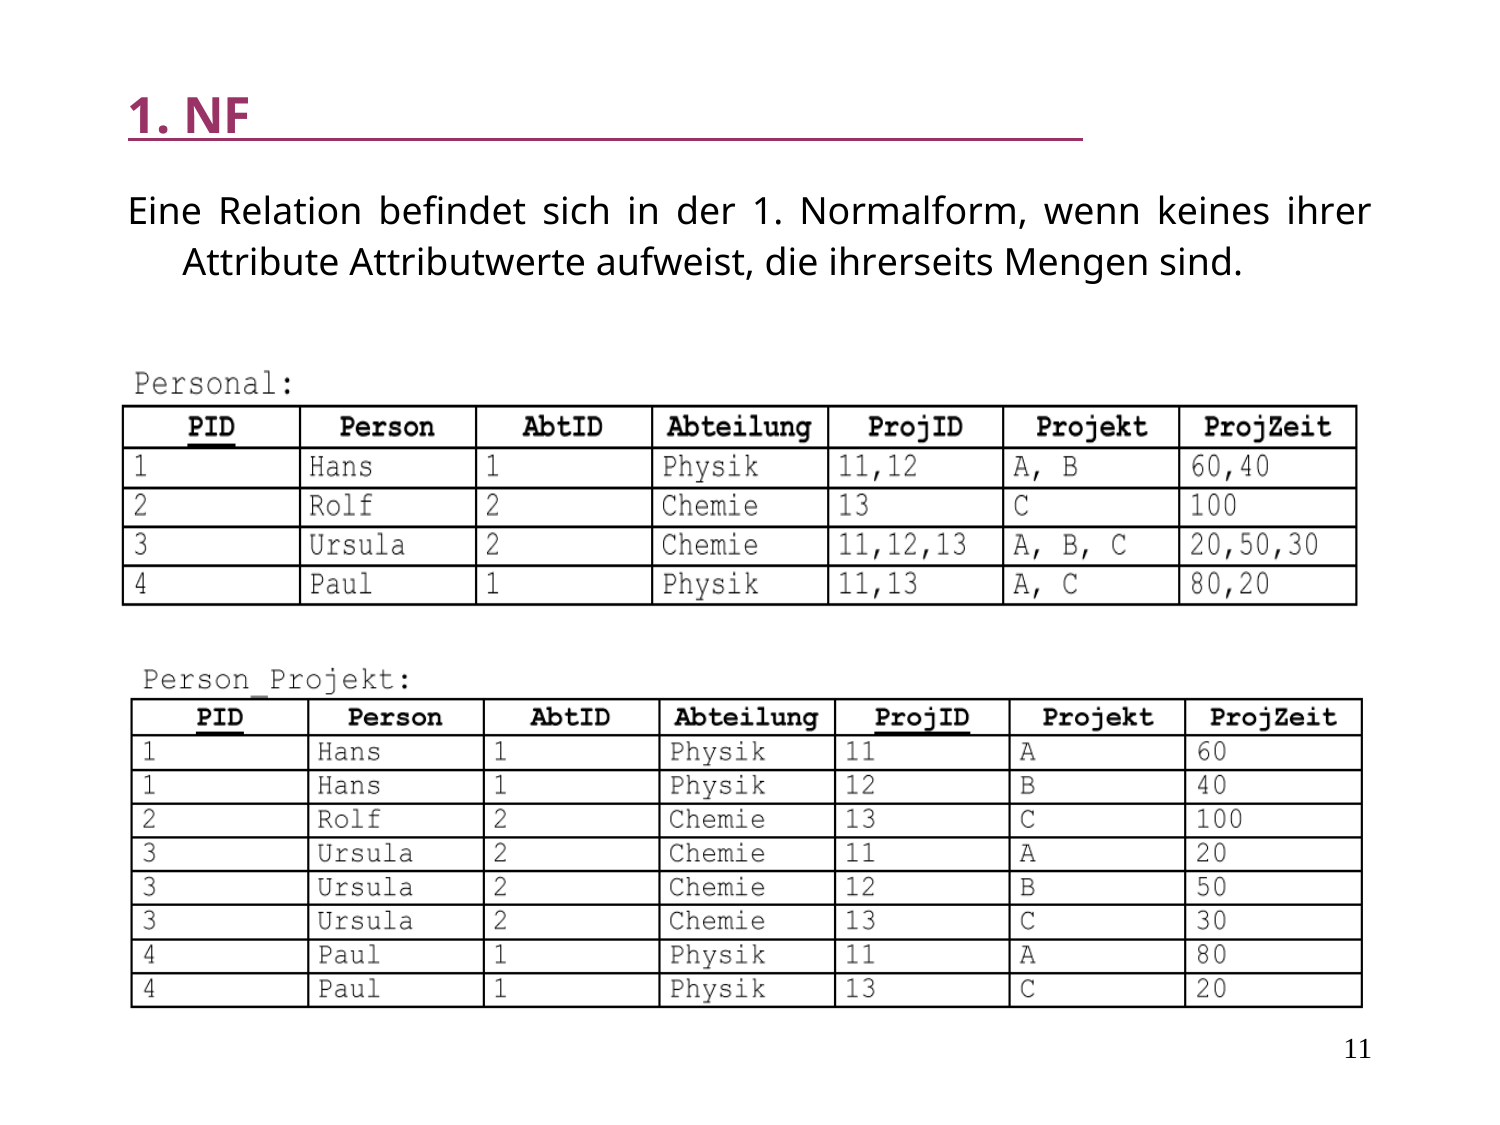

# 1. NF
Eine Relation befindet sich in der 1. Normalform, wenn keines ihrer Attribute Attributwerte aufweist, die ihrerseits Mengen sind.
11